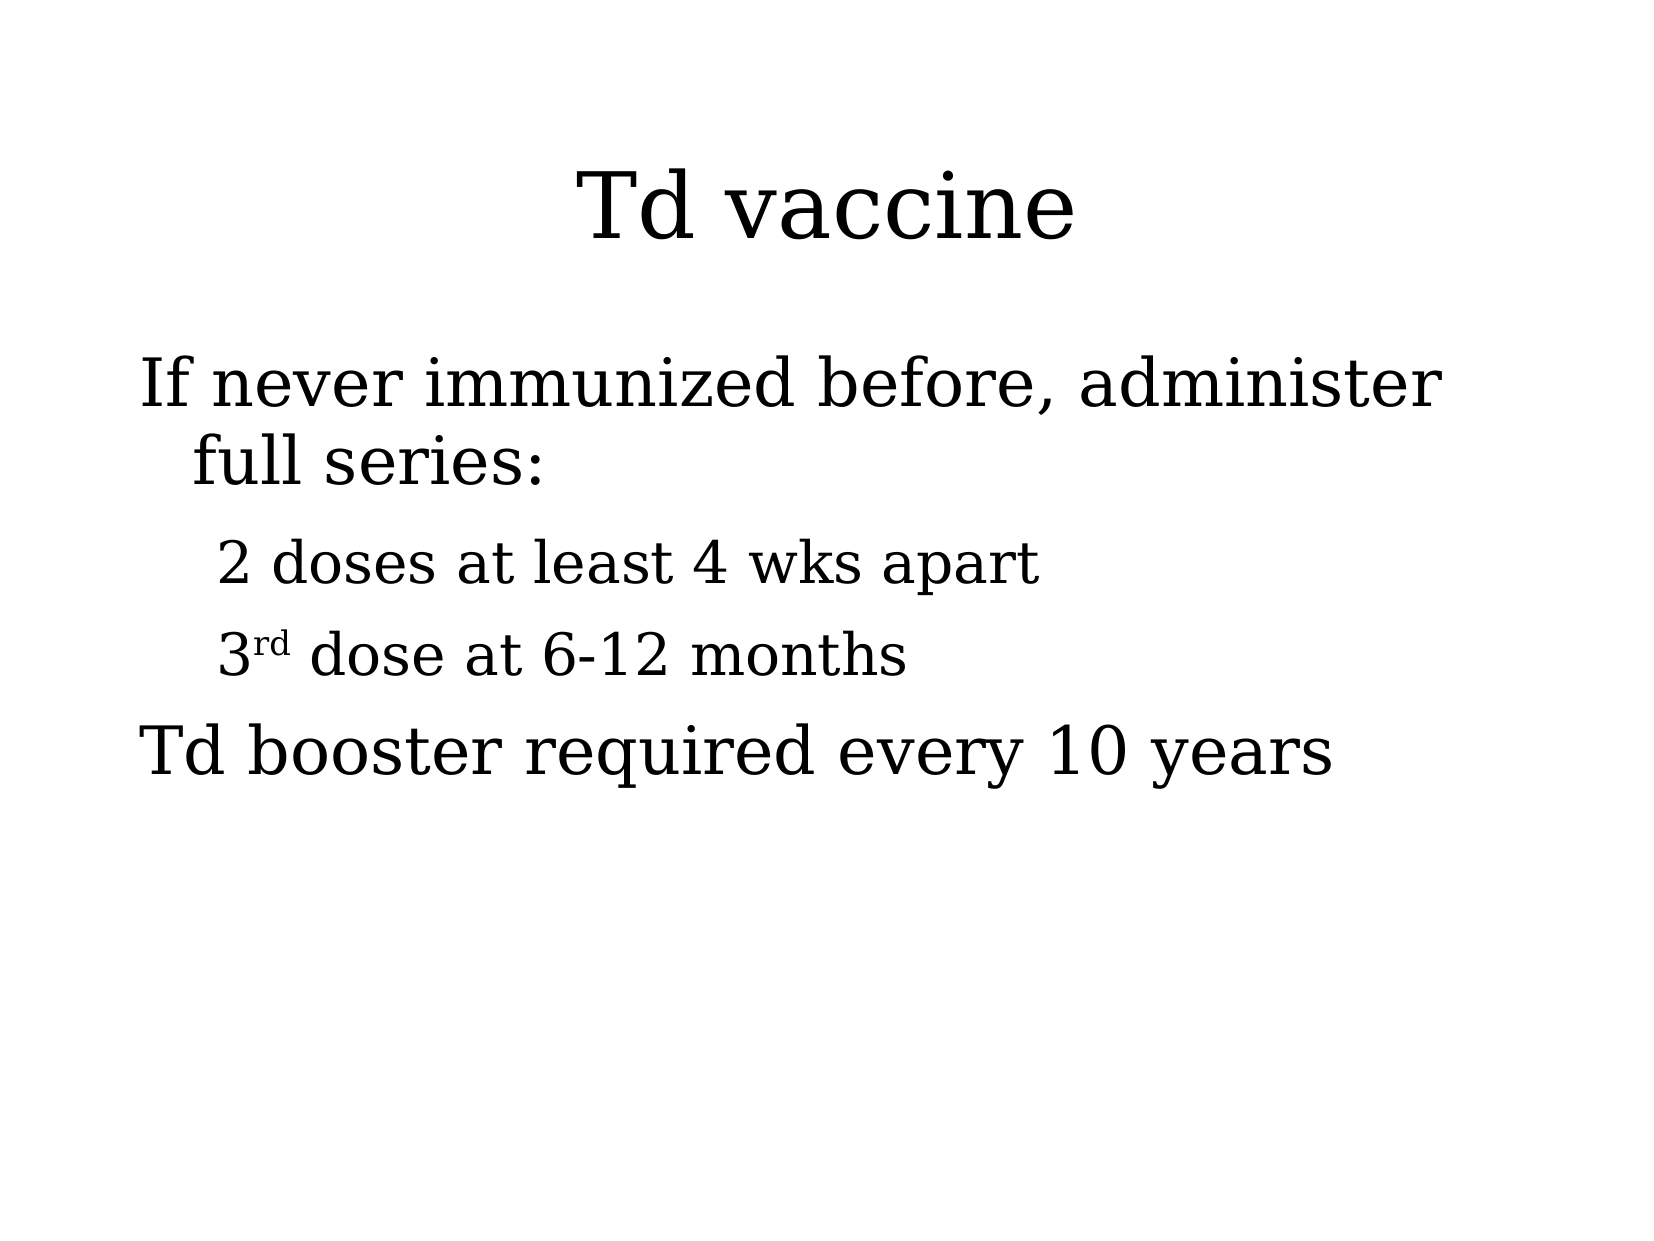

# Td vaccine
If never immunized before, administer full series:
2 doses at least 4 wks apart
3rd dose at 6-12 months
Td booster required every 10 years